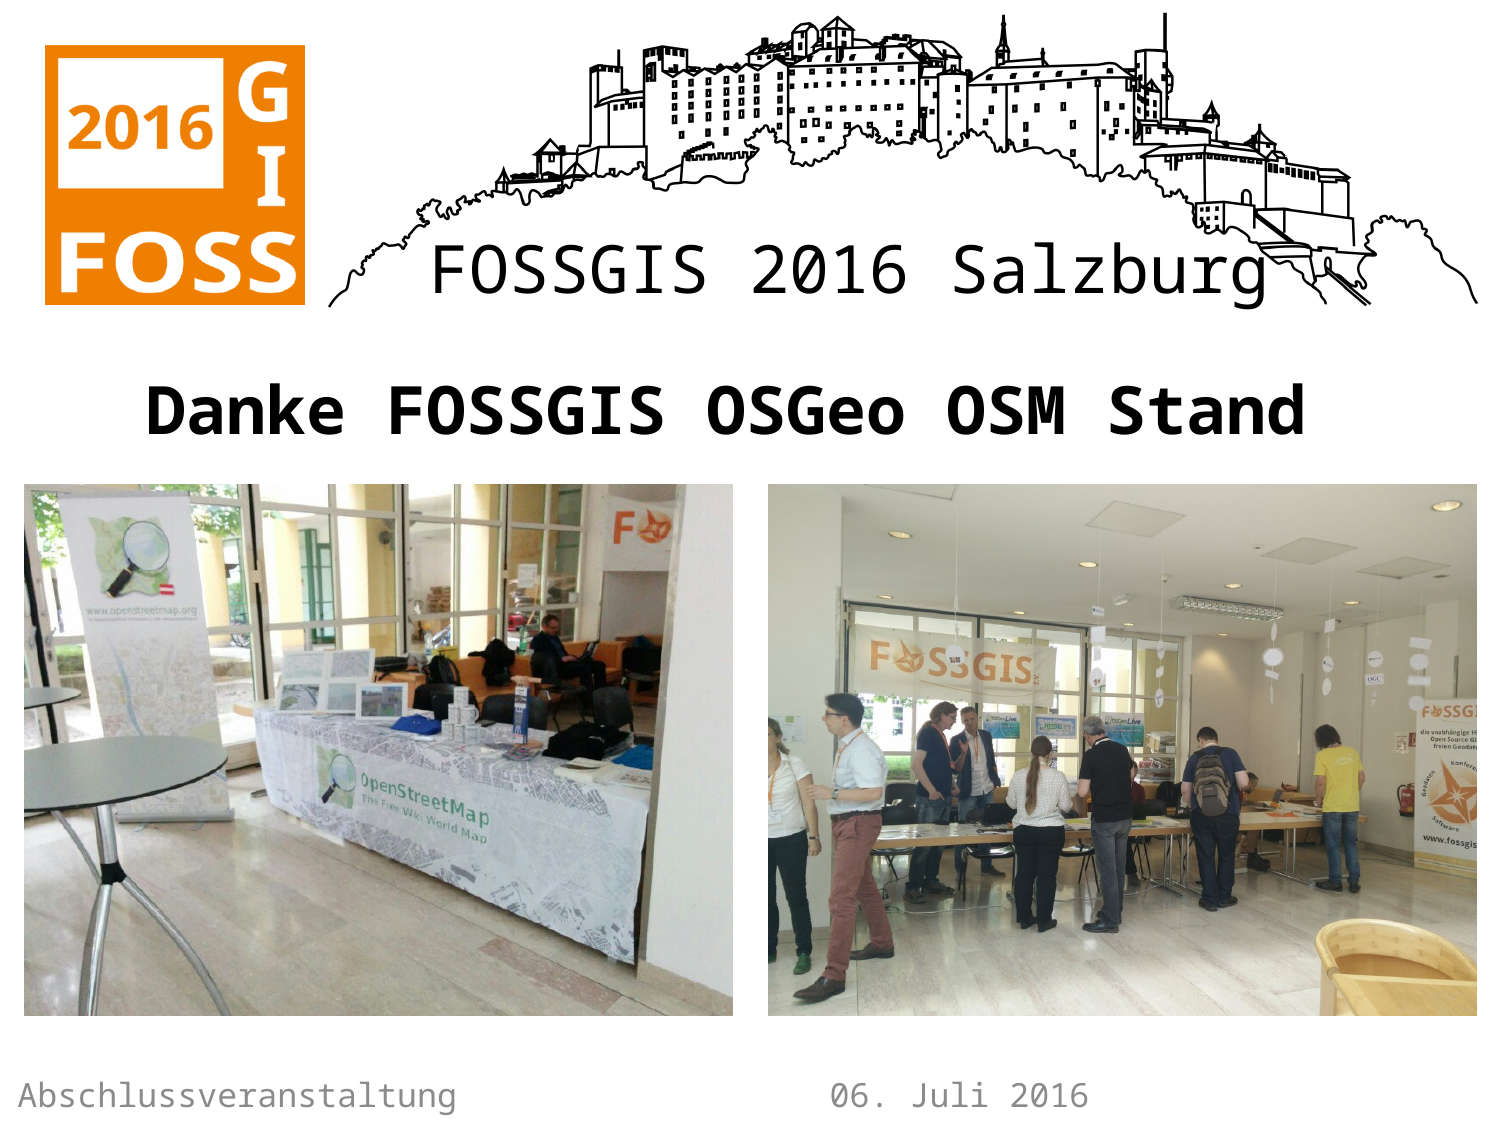

FOSSGIS 2016 Salzburg
Danke FOSSGIS OSGeo OSM Stand
# Abschlussveranstaltung						06. Juli 2016